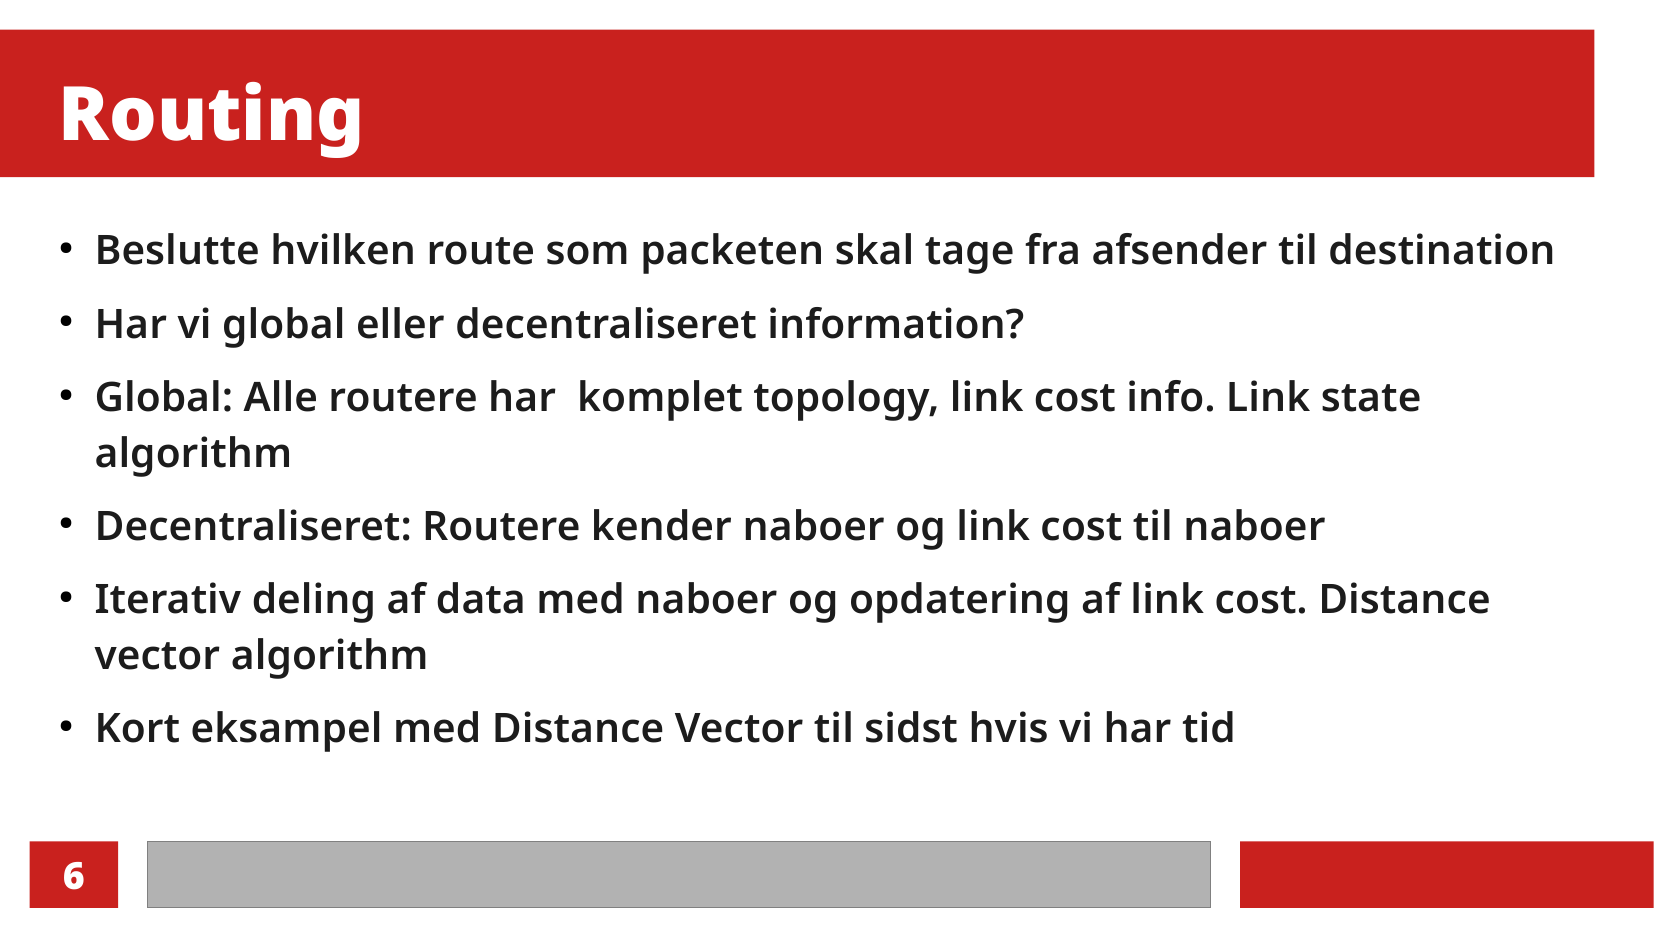

# Routing
Beslutte hvilken route som packeten skal tage fra afsender til destination
Har vi global eller decentraliseret information?
Global: Alle routere har komplet topology, link cost info. Link state algorithm
Decentraliseret: Routere kender naboer og link cost til naboer
Iterativ deling af data med naboer og opdatering af link cost. Distance vector algorithm
Kort eksampel med Distance Vector til sidst hvis vi har tid
6